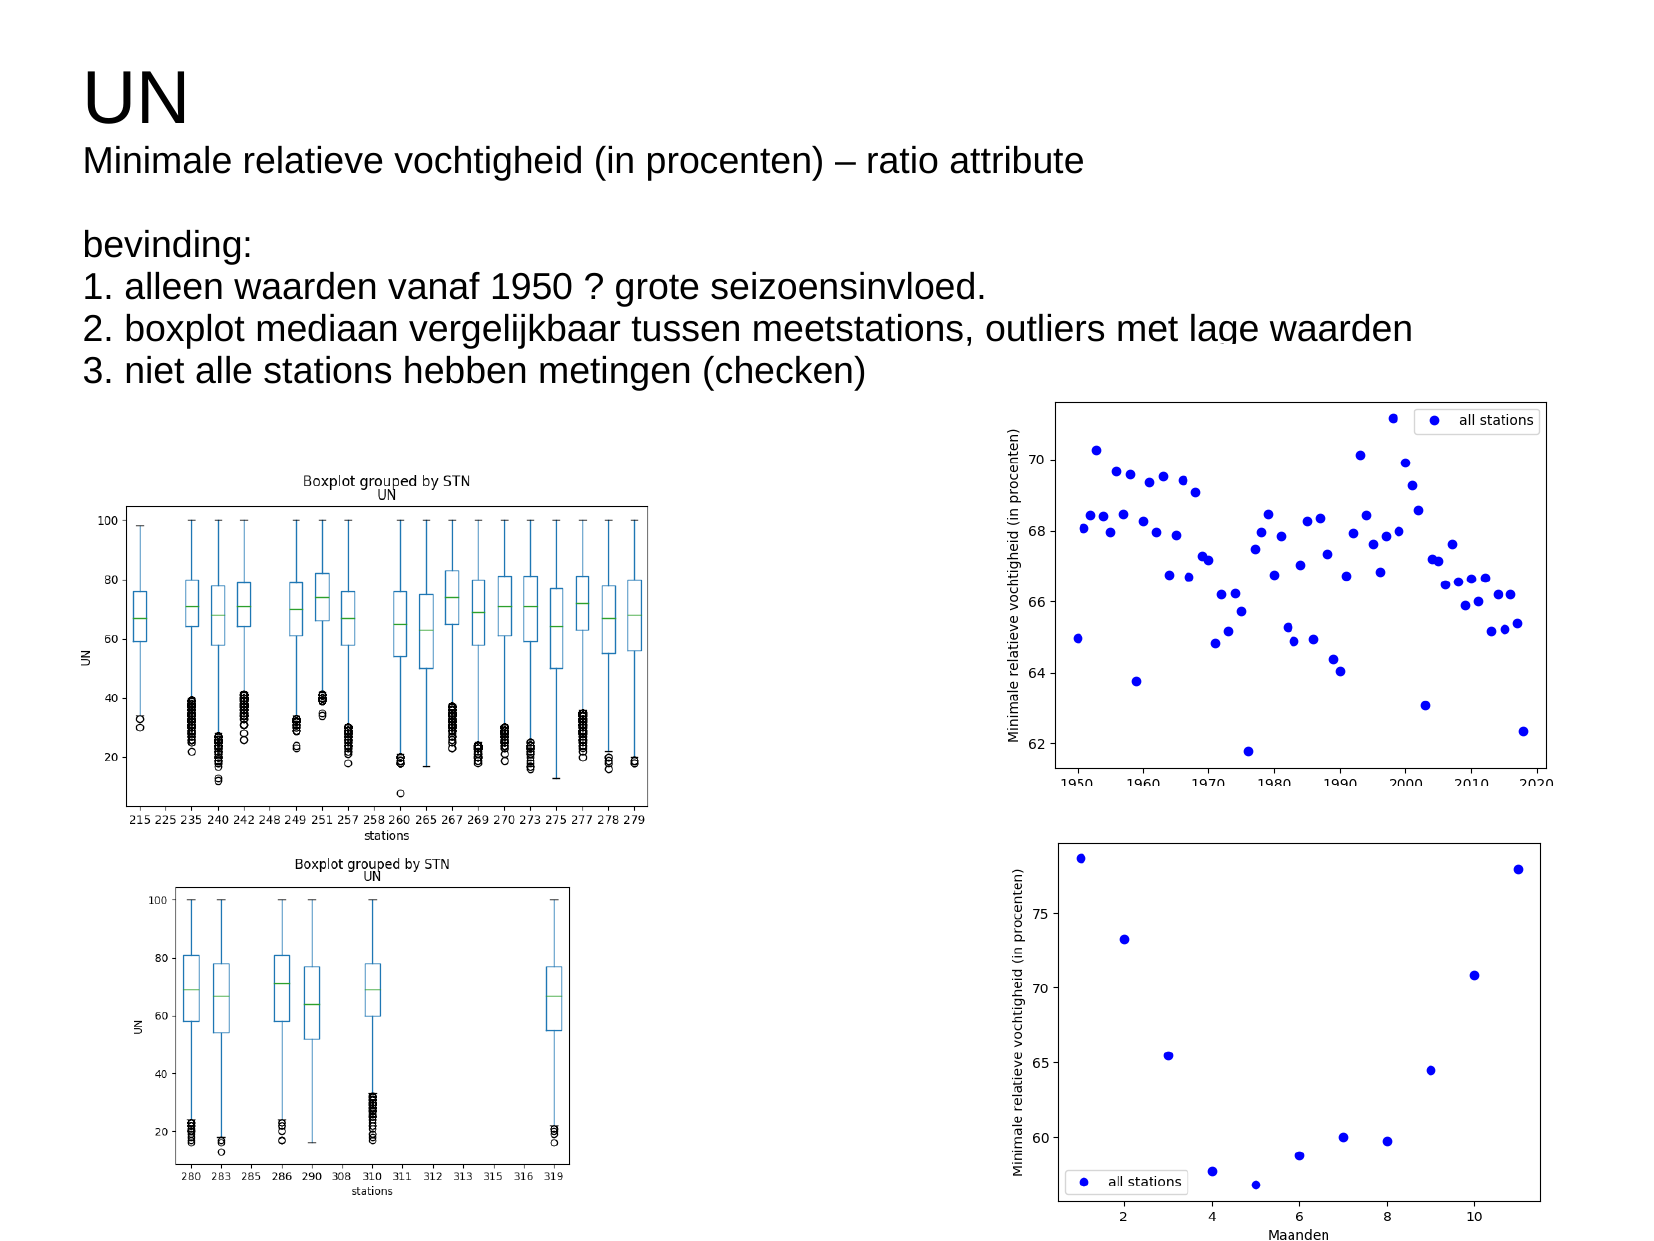

# UN Minimale relatieve vochtigheid (in procenten) – ratio attribute bevinding: 1. alleen waarden vanaf 1950 ? grote seizoensinvloed. 2. boxplot mediaan vergelijkbaar tussen meetstations, outliers met lage waarden 3. niet alle stations hebben metingen (checken)